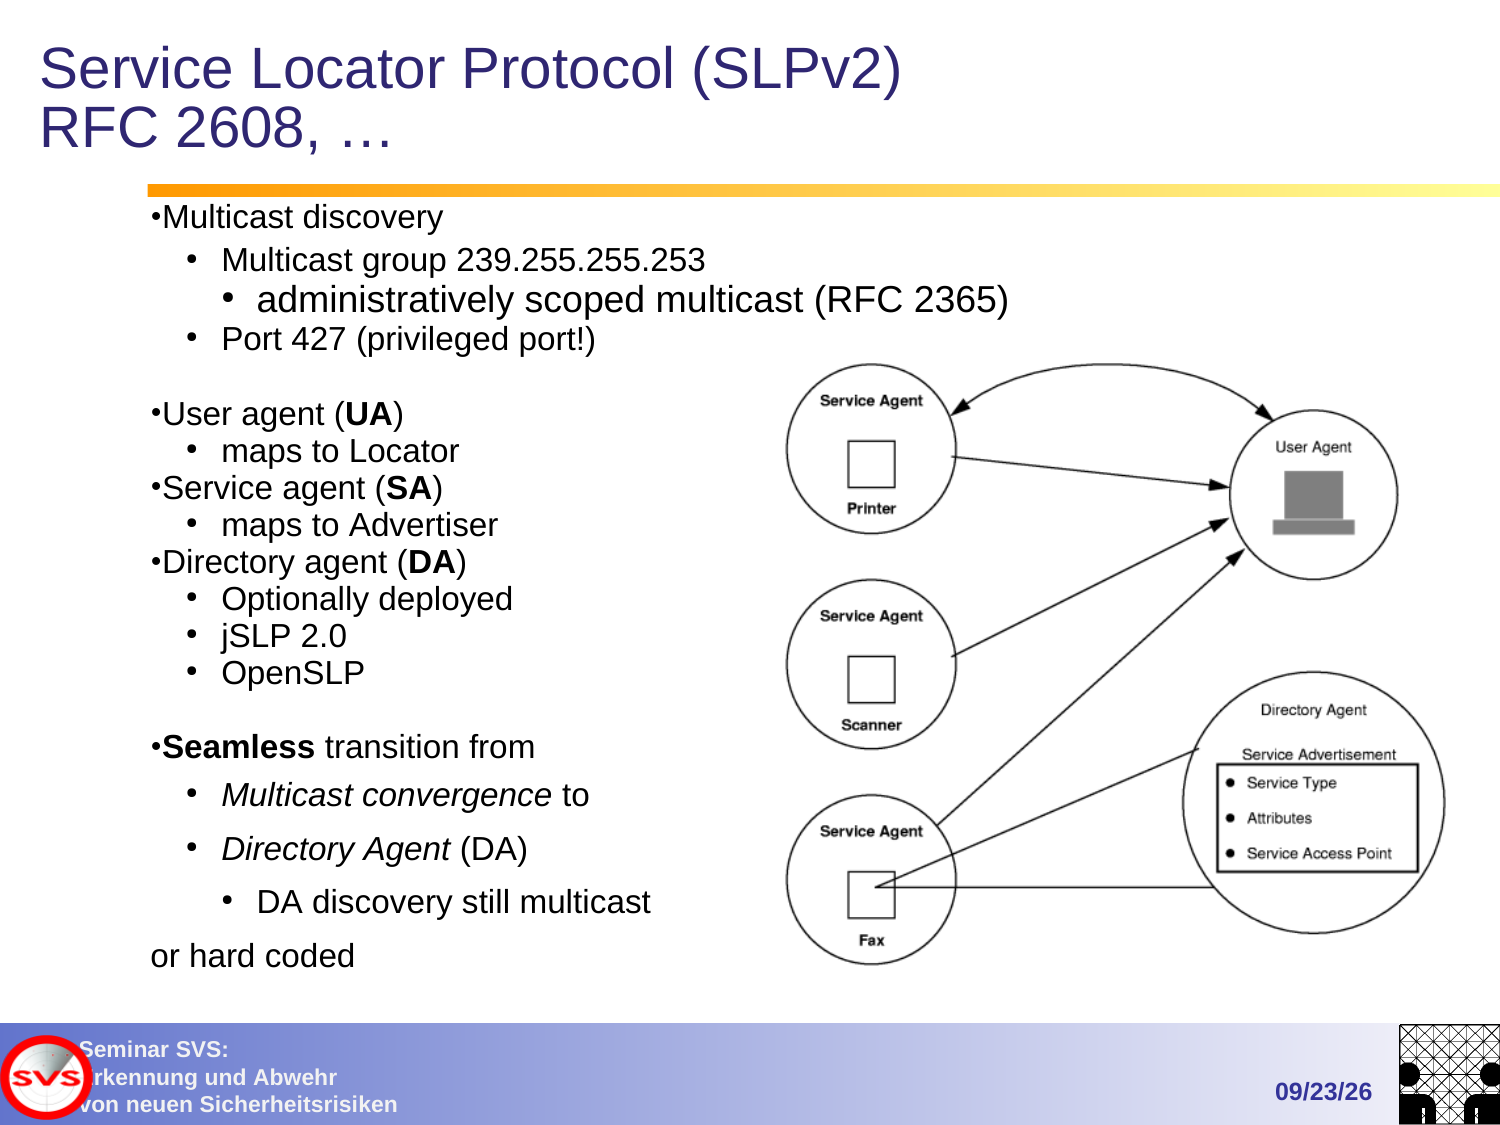

Service Locator Protocol (SLPv2)
RFC 2608, …
Multicast discovery
Multicast group 239.255.255.253
administratively scoped multicast (RFC 2365)
Port 427 (privileged port!)
User agent (UA)
maps to Locator
Service agent (SA)
maps to Advertiser
Directory agent (DA)
Optionally deployed
jSLP 2.0
OpenSLP
Seamless transition from
Multicast convergence to
Directory Agent (DA)
DA discovery still multicast
or hard coded